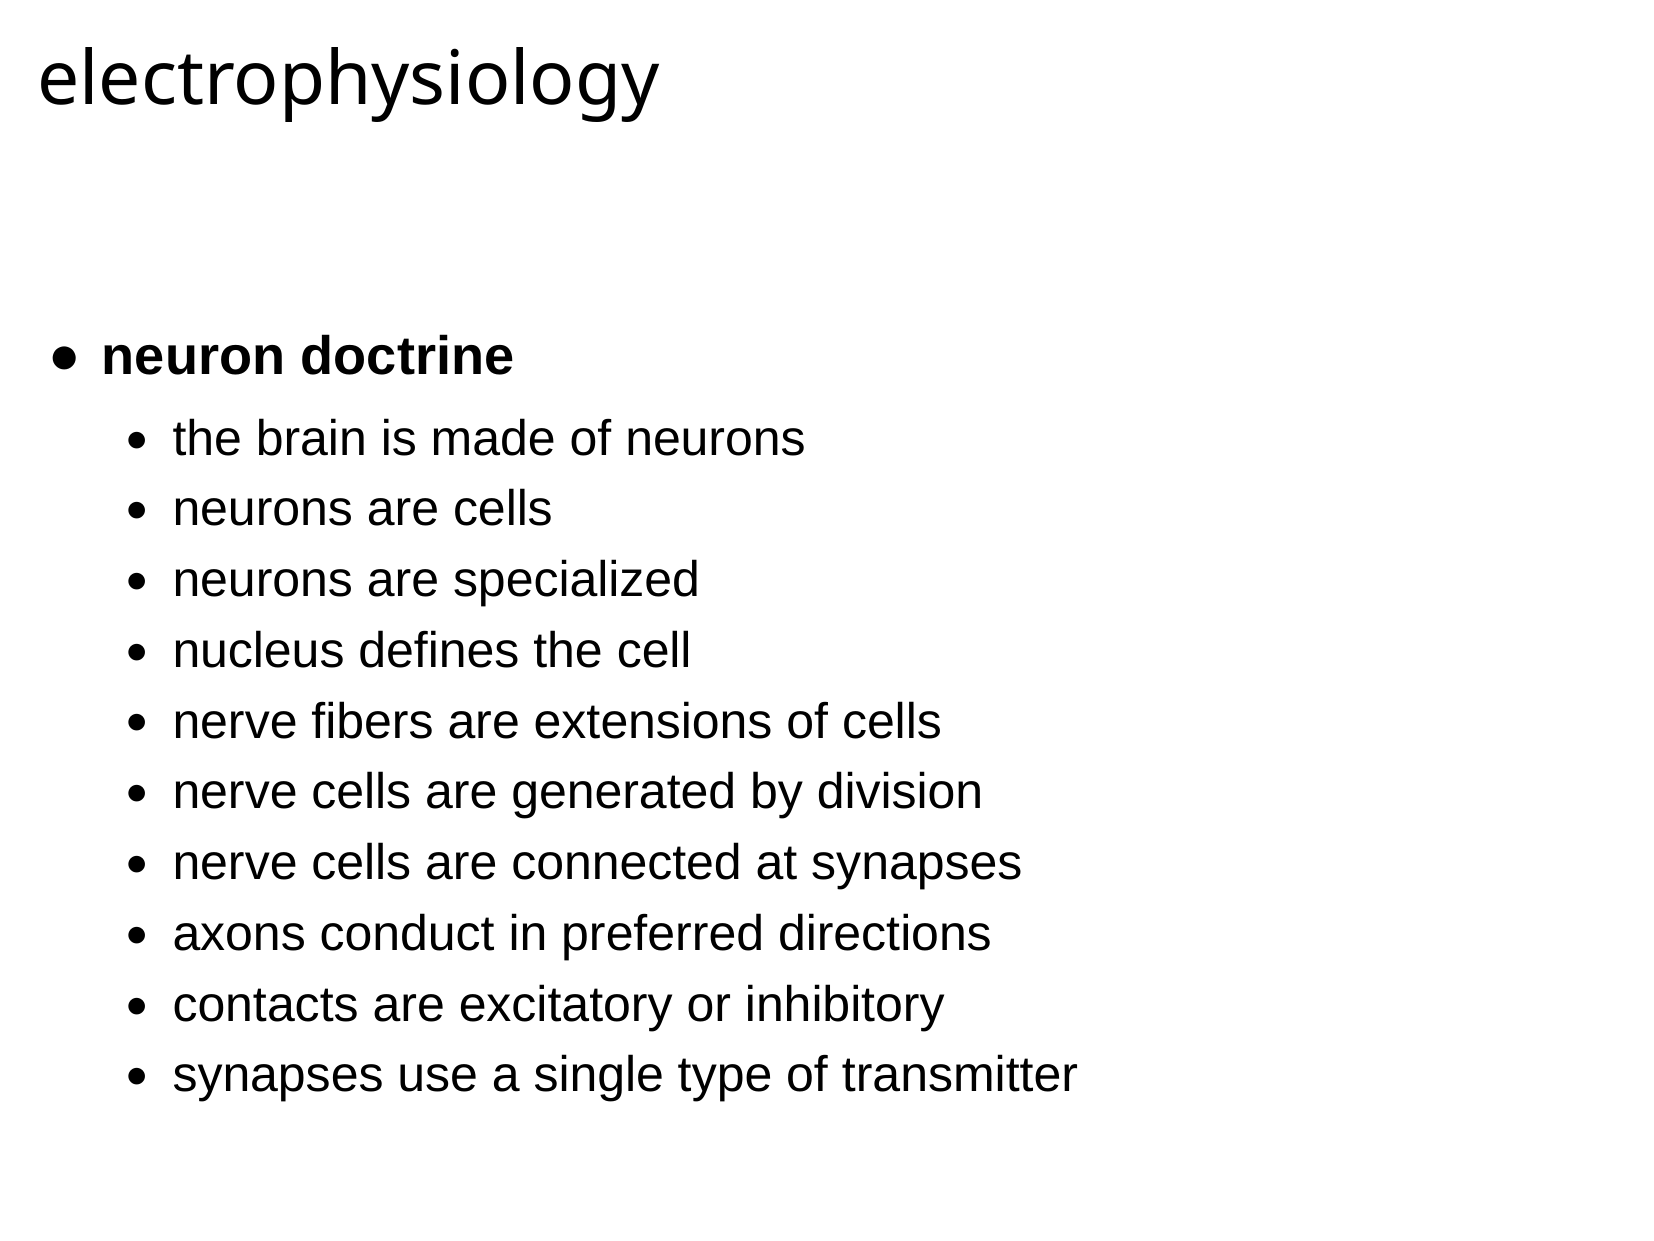

# electrophysiology
neuron doctrine
the brain is made of neurons
neurons are cells
neurons are specialized
nucleus defines the cell
nerve fibers are extensions of cells
nerve cells are generated by division
nerve cells are connected at synapses
axons conduct in preferred directions
contacts are excitatory or inhibitory
synapses use a single type of transmitter